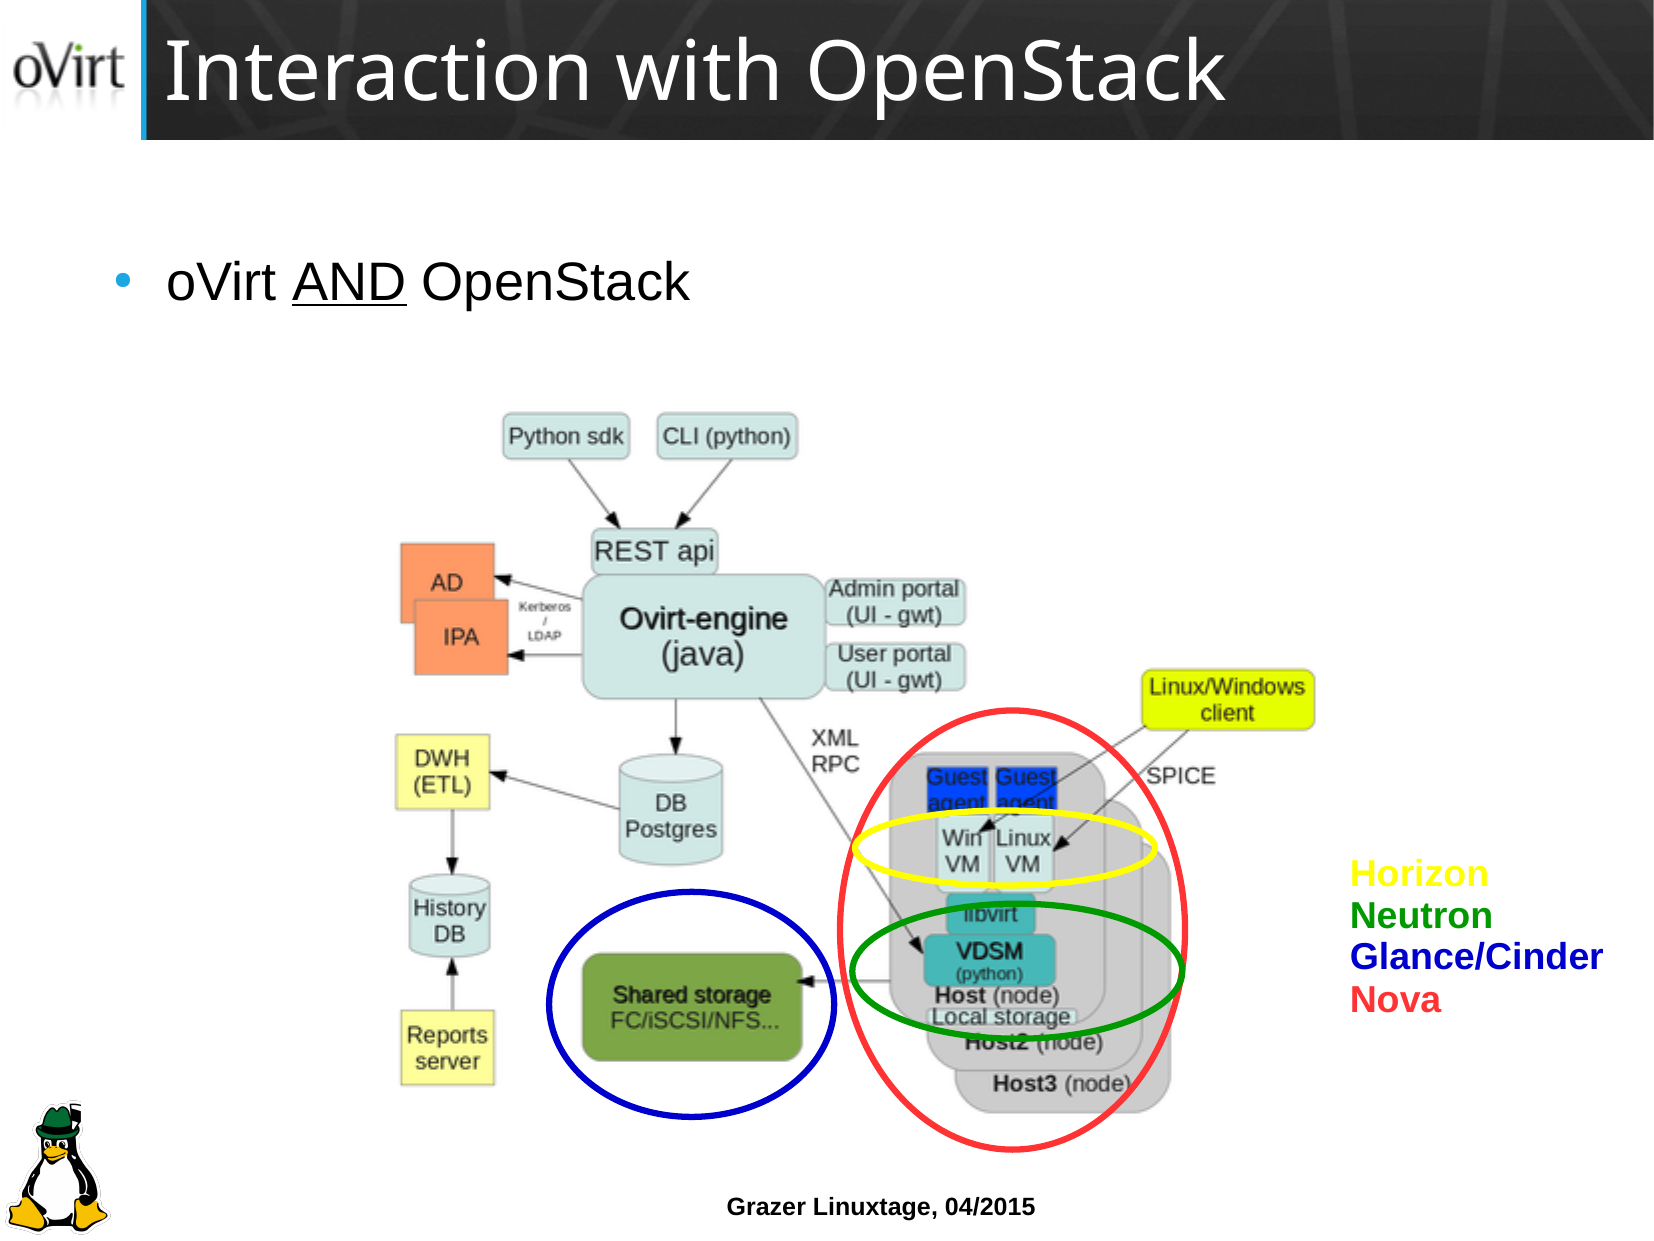

# Interaction with OpenStack
oVirt AND OpenStack
Horizon
Neutron
Glance/Cinder
Nova